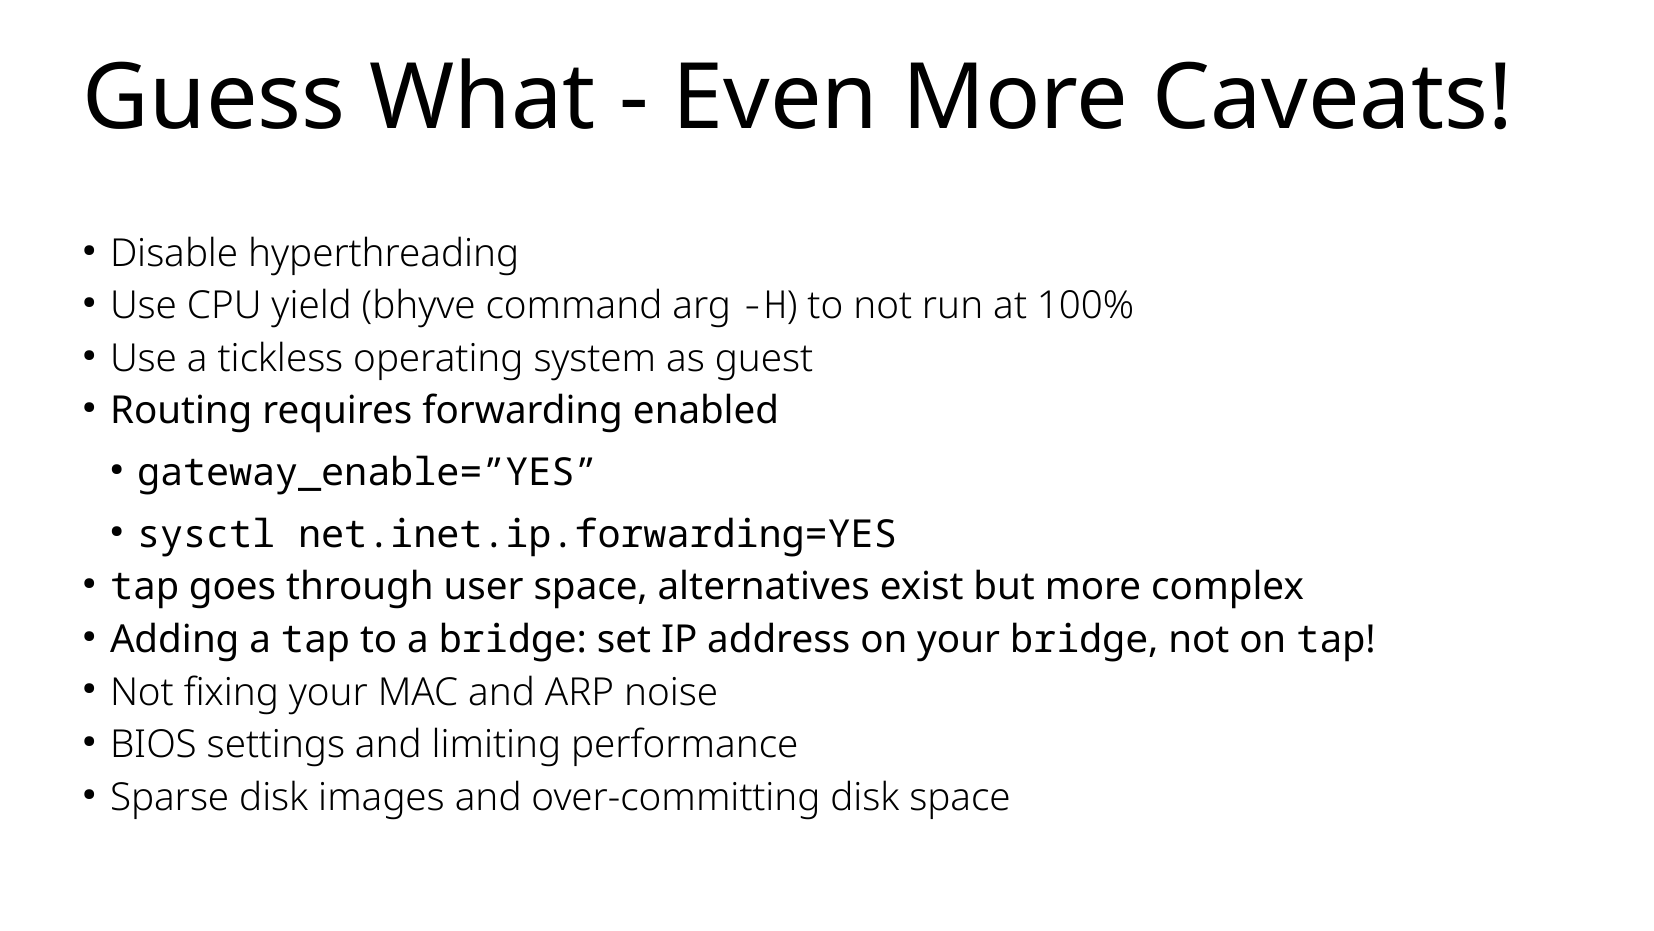

# Guess What - Even More Caveats!
Disable hyperthreading
Use CPU yield (bhyve command arg -H) to not run at 100%
Use a tickless operating system as guest
Routing requires forwarding enabled
gateway_enable=”YES”
sysctl net.inet.ip.forwarding=YES
tap goes through user space, alternatives exist but more complex
Adding a tap to a bridge: set IP address on your bridge, not on tap!
Not fixing your MAC and ARP noise
BIOS settings and limiting performance
Sparse disk images and over-committing disk space